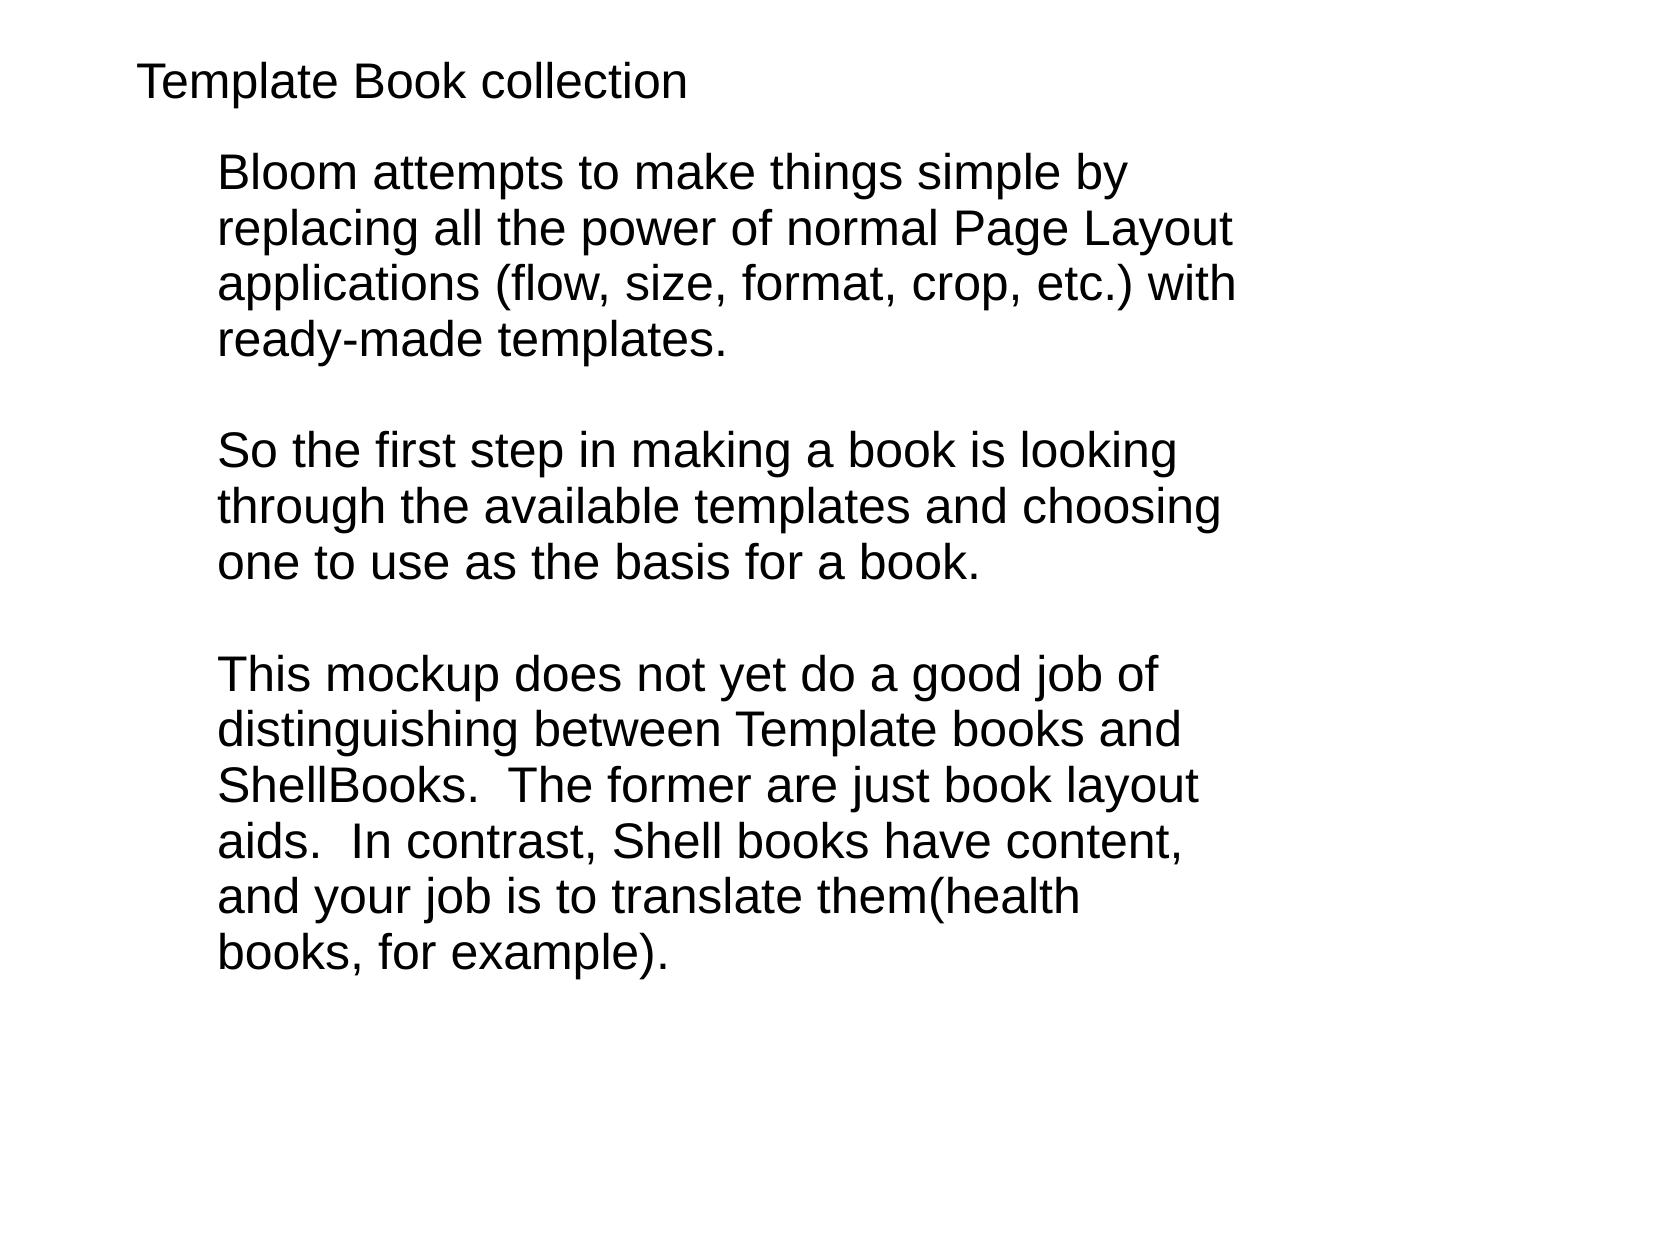

Template Book collection
Bloom attempts to make things simple by replacing all the power of normal Page Layout applications (flow, size, format, crop, etc.) with ready-made templates.
So the first step in making a book is looking through the available templates and choosing one to use as the basis for a book.
This mockup does not yet do a good job of distinguishing between Template books and ShellBooks. The former are just book layout aids. In contrast, Shell books have content, and your job is to translate them(health books, for example).